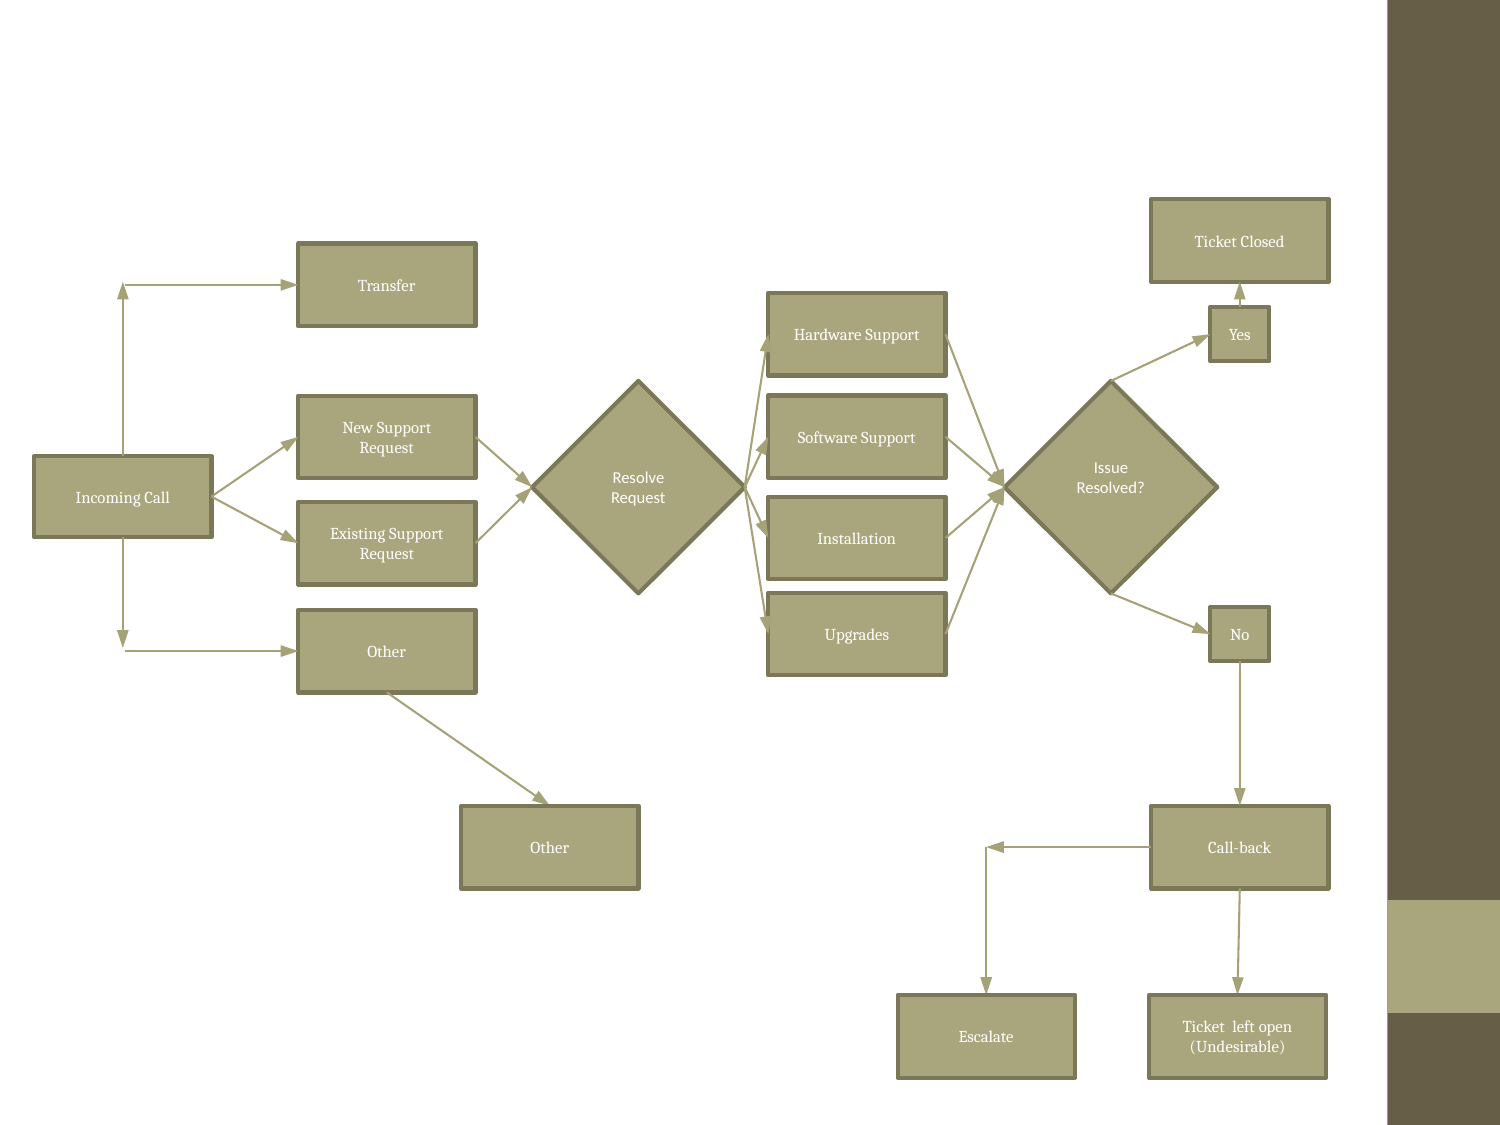

Ticket Closed
Transfer
Hardware Support
Yes
Resolve Request
Issue Resolved?
Software Support
New Support Request
Incoming Call
Installation
Existing Support Request
Upgrades
No
Other
Other
Call-back
Escalate
Ticket left open (Undesirable)